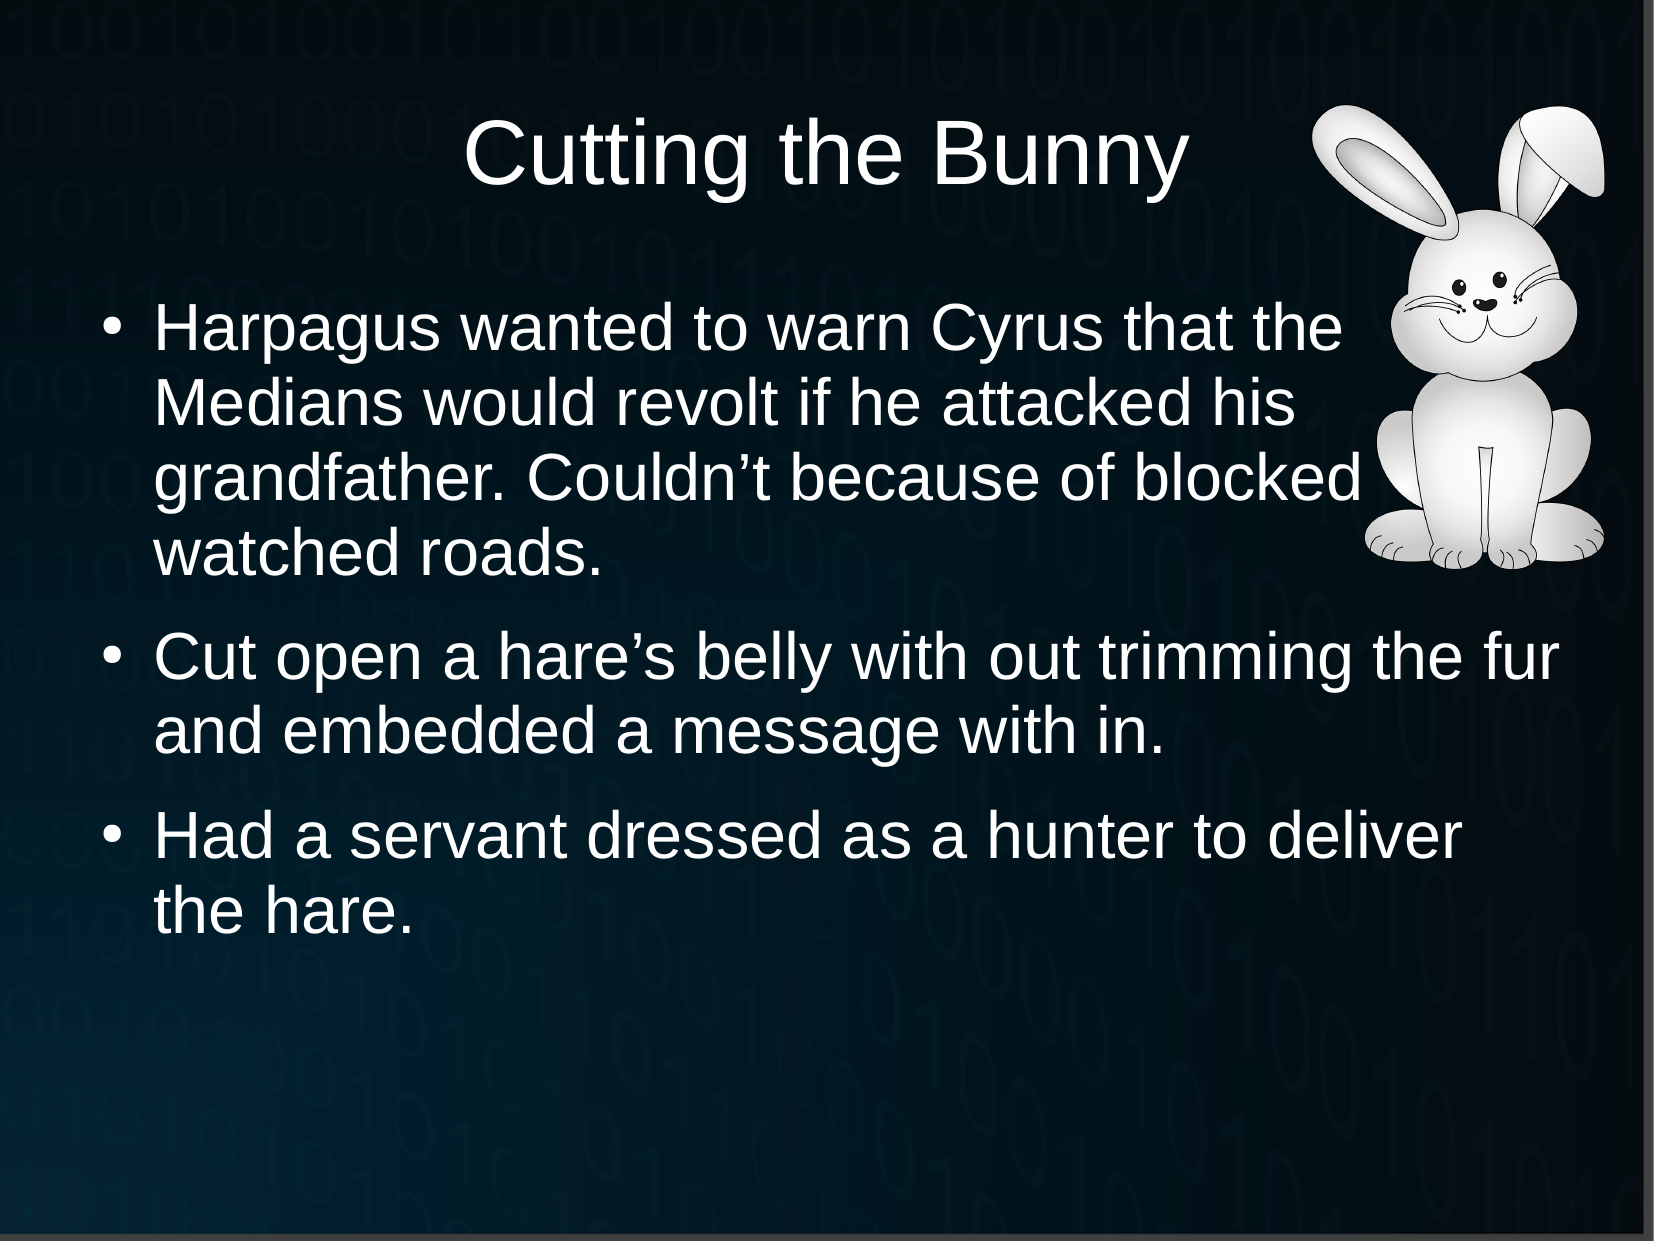

# Cutting the Bunny
Harpagus wanted to warn Cyrus that the Medians would revolt if he attacked his grandfather. Couldn’t because of blocked watched roads.
Cut open a hare’s belly with out trimming the fur and embedded a message with in.
Had a servant dressed as a hunter to deliver the hare.